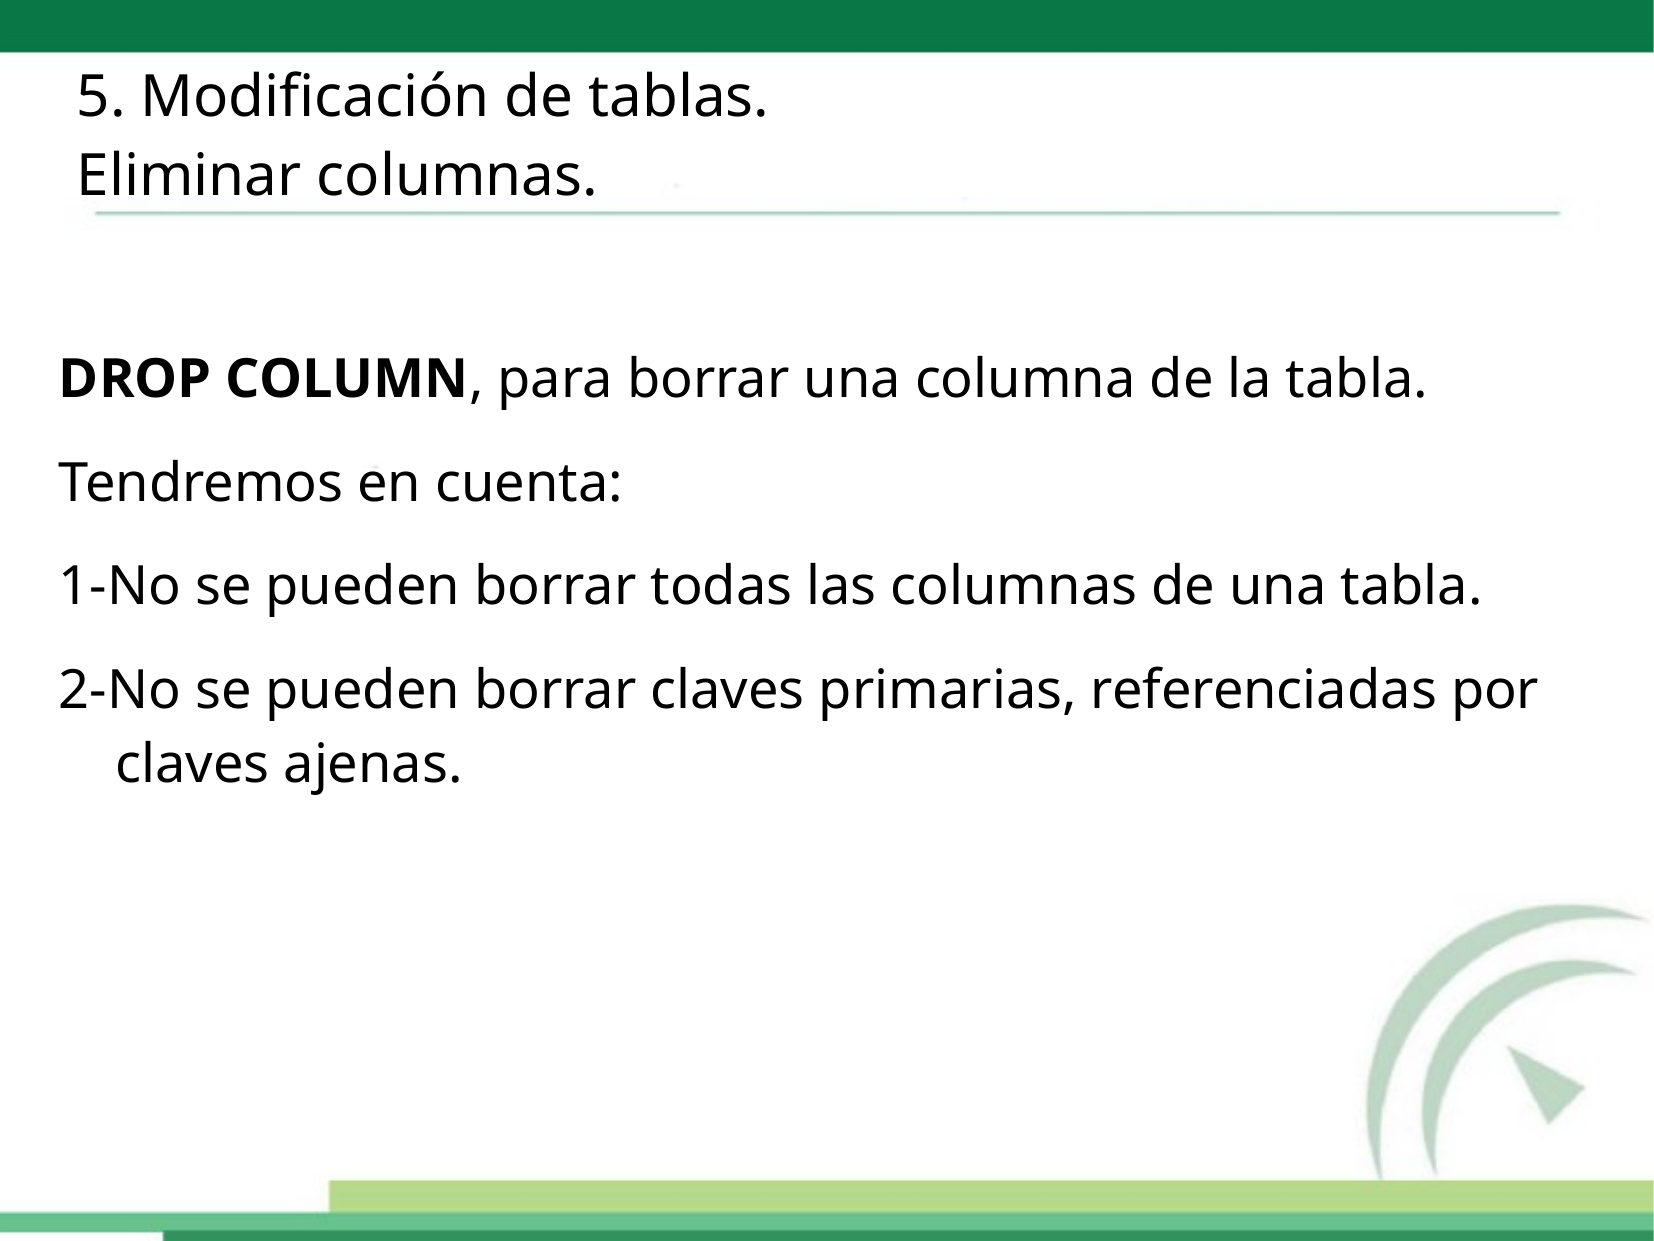

# 5. Modificación de tablas. Eliminar columnas.
DROP COLUMN, para borrar una columna de la tabla.
Tendremos en cuenta:
1-No se pueden borrar todas las columnas de una tabla.
2-No se pueden borrar claves primarias, referenciadas por claves ajenas.